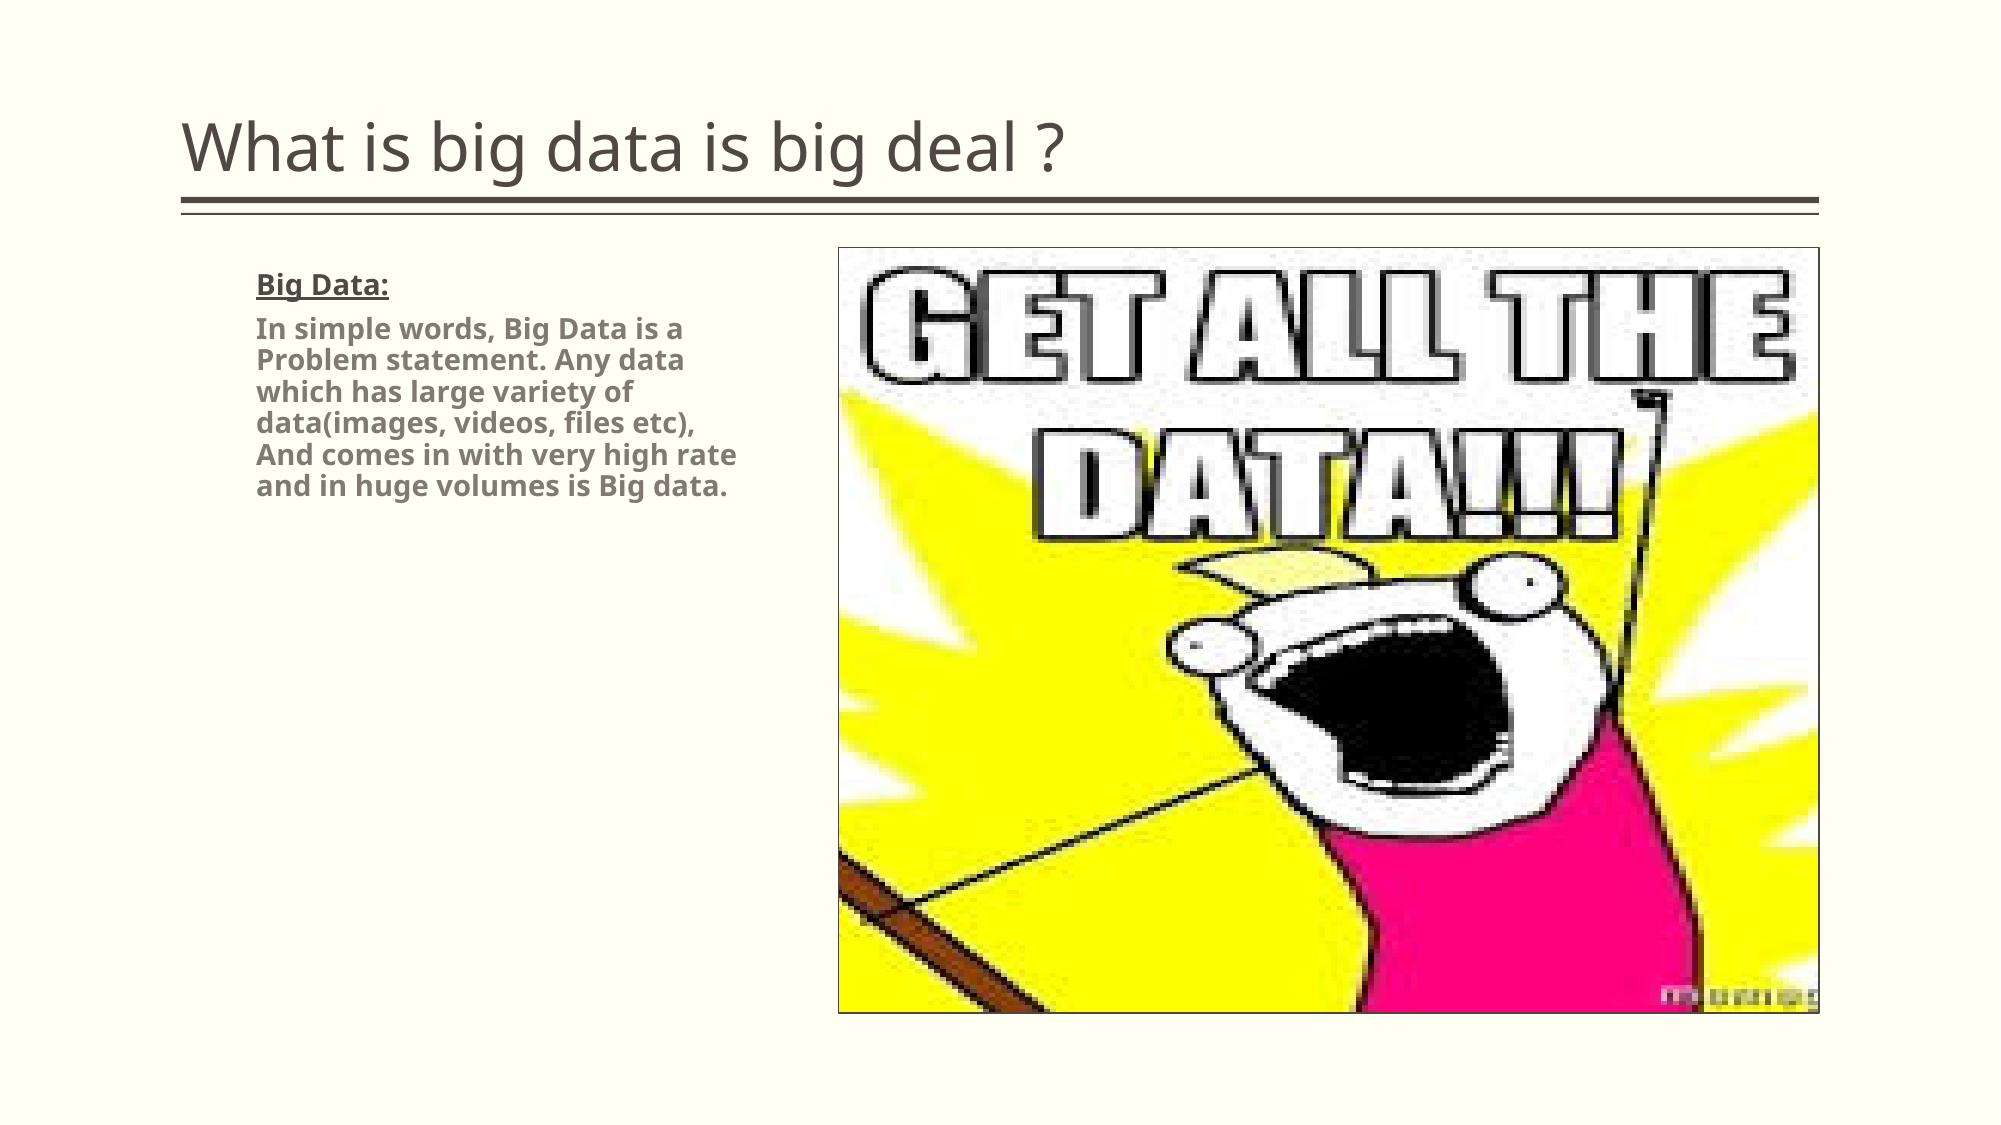

# What is big data is big deal ?
Big Data:
In simple words, Big Data is a Problem statement. Any data which has large variety of data(images, videos, files etc), And comes in with very high rate and in huge volumes is Big data.